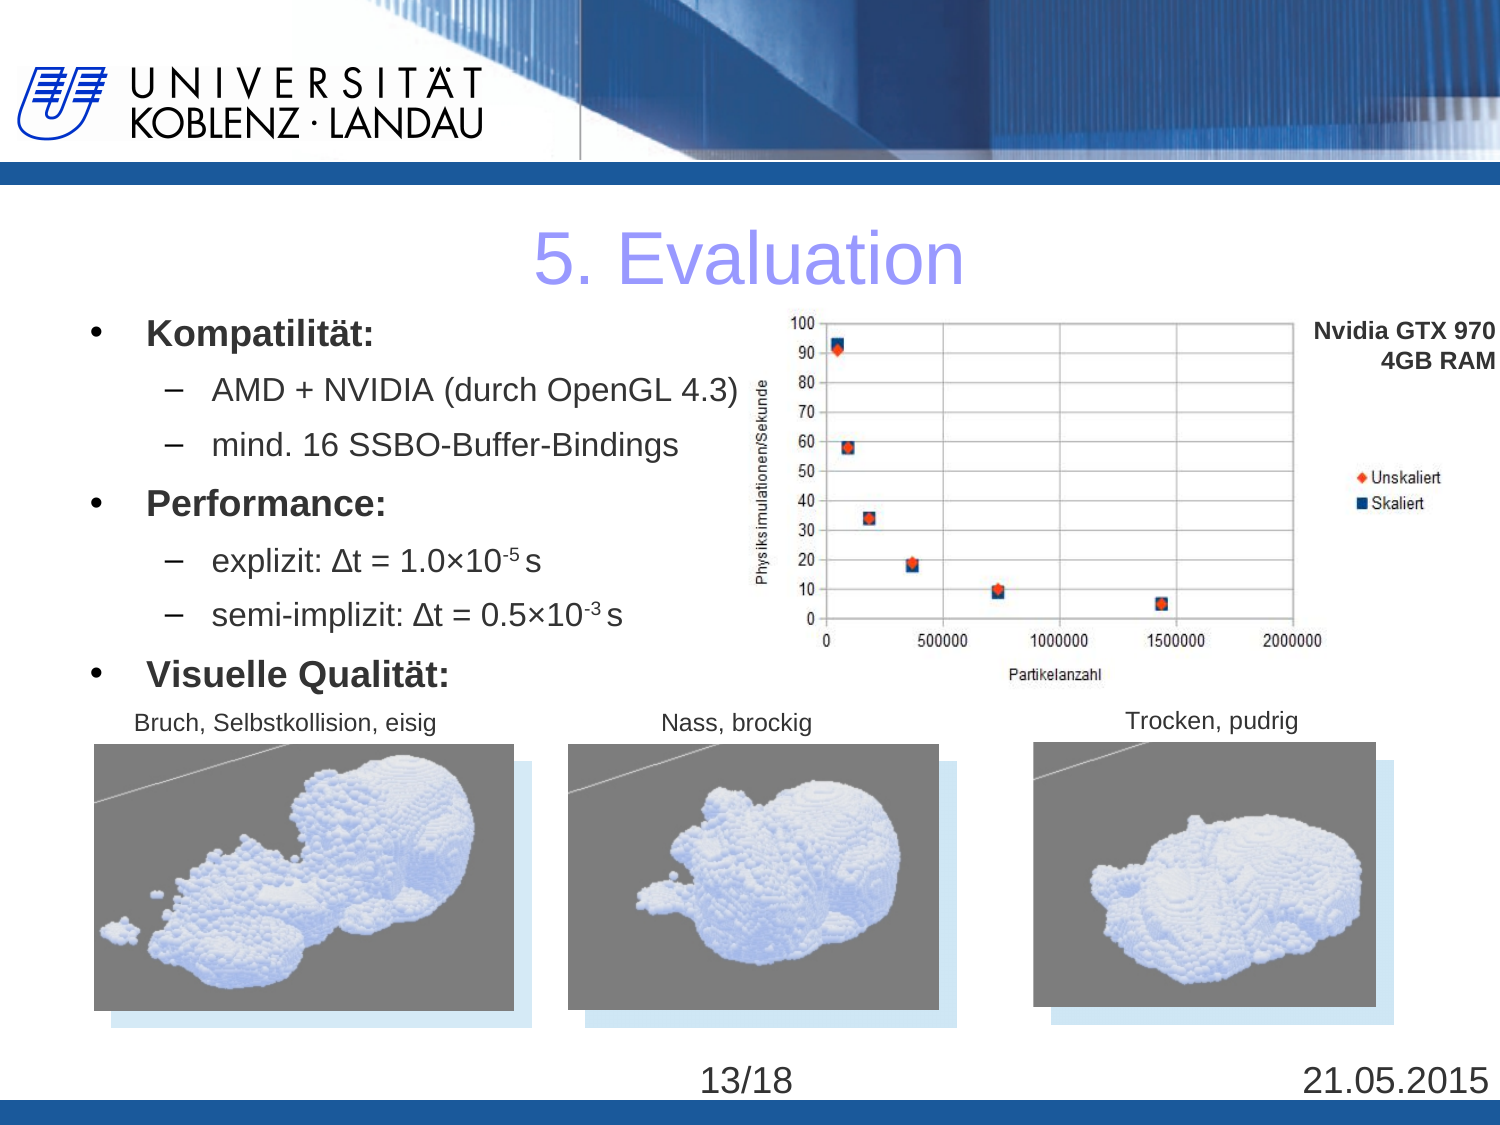

# 5. Evaluation
Kompatilität:
AMD + NVIDIA (durch OpenGL 4.3)
mind. 16 SSBO-Buffer-Bindings
Performance:
explizit: ∆t = 1.0×10-5 s
semi-implizit: ∆t = 0.5×10-3 s
Visuelle Qualität:
Nvidia GTX 970
 4GB RAM
Trocken, pudrig
Bruch, Selbstkollision, eisig
Nass, brockig
21.05.2015